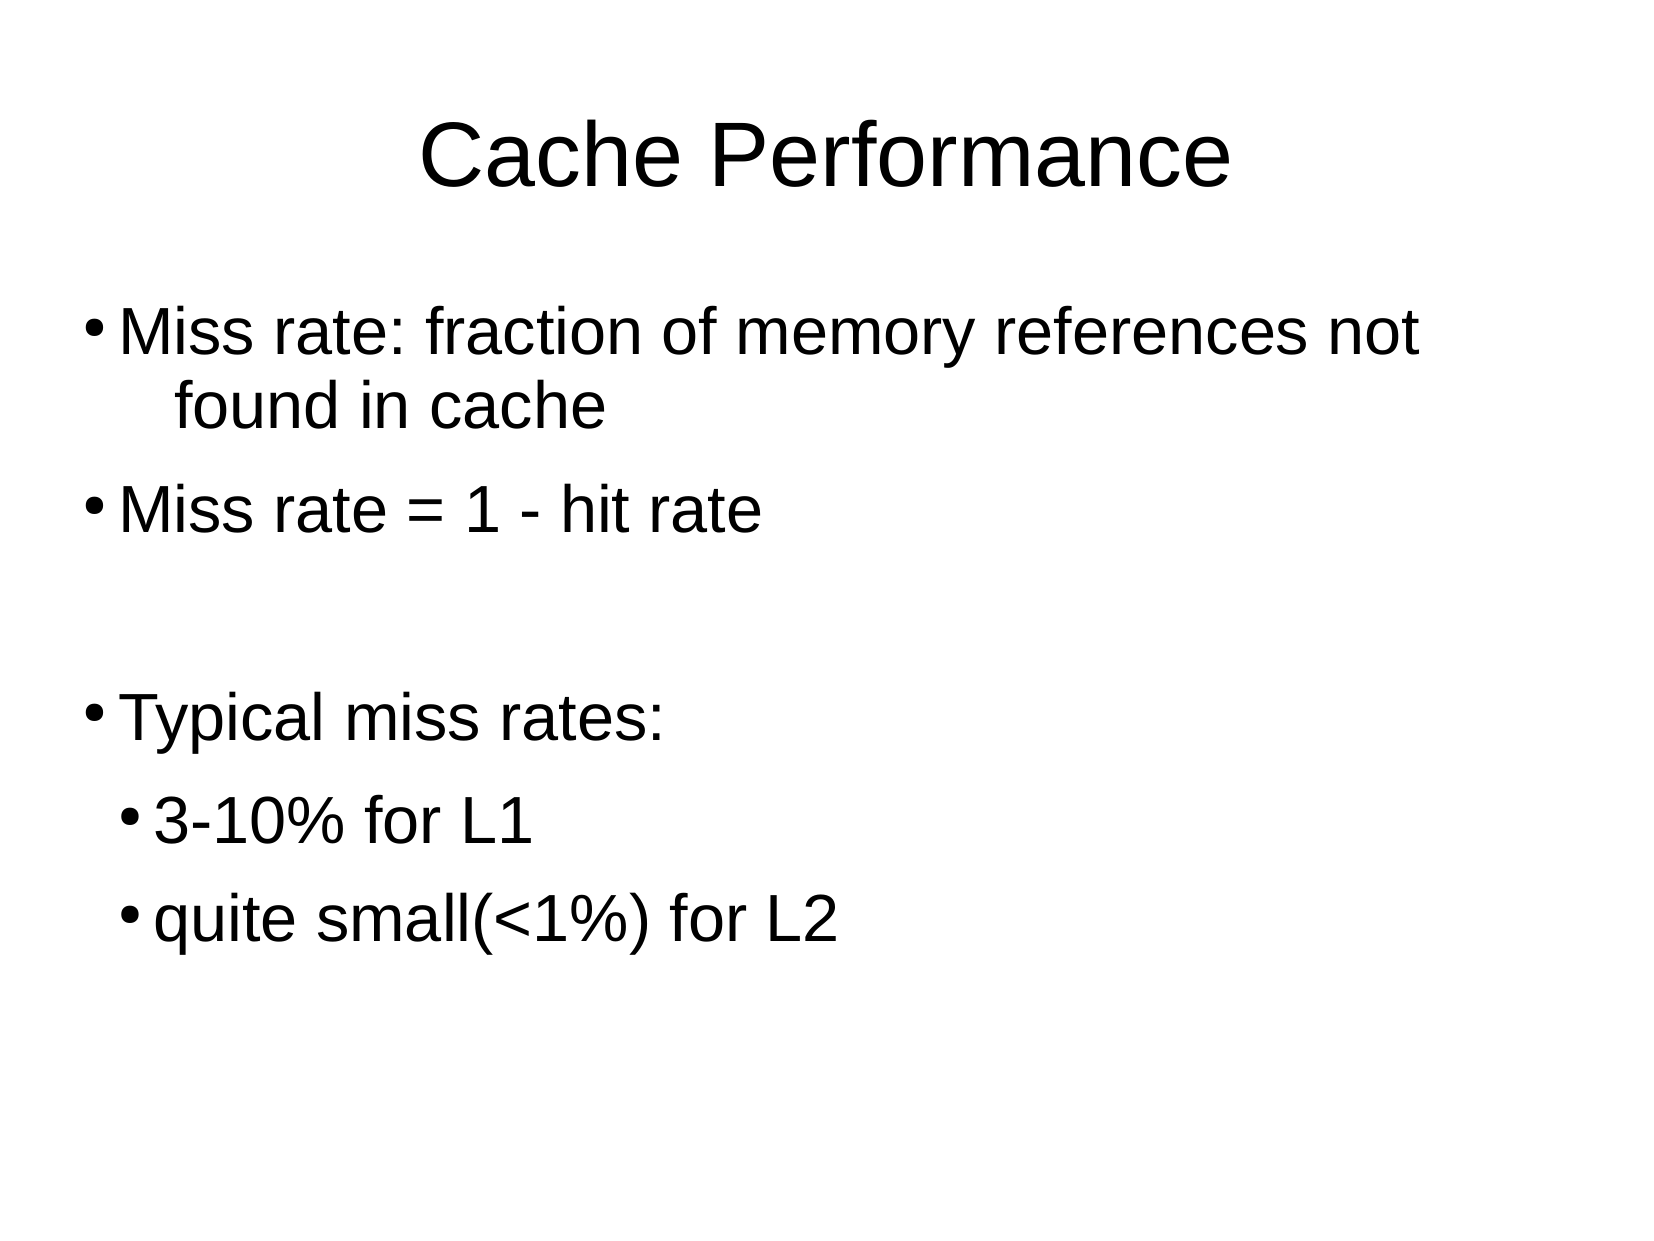

# Cache Performance
Miss rate: fraction of memory references not found in cache
Miss rate = 1 - hit rate
Typical miss rates:
3-10% for L1
quite small(<1%) for L2